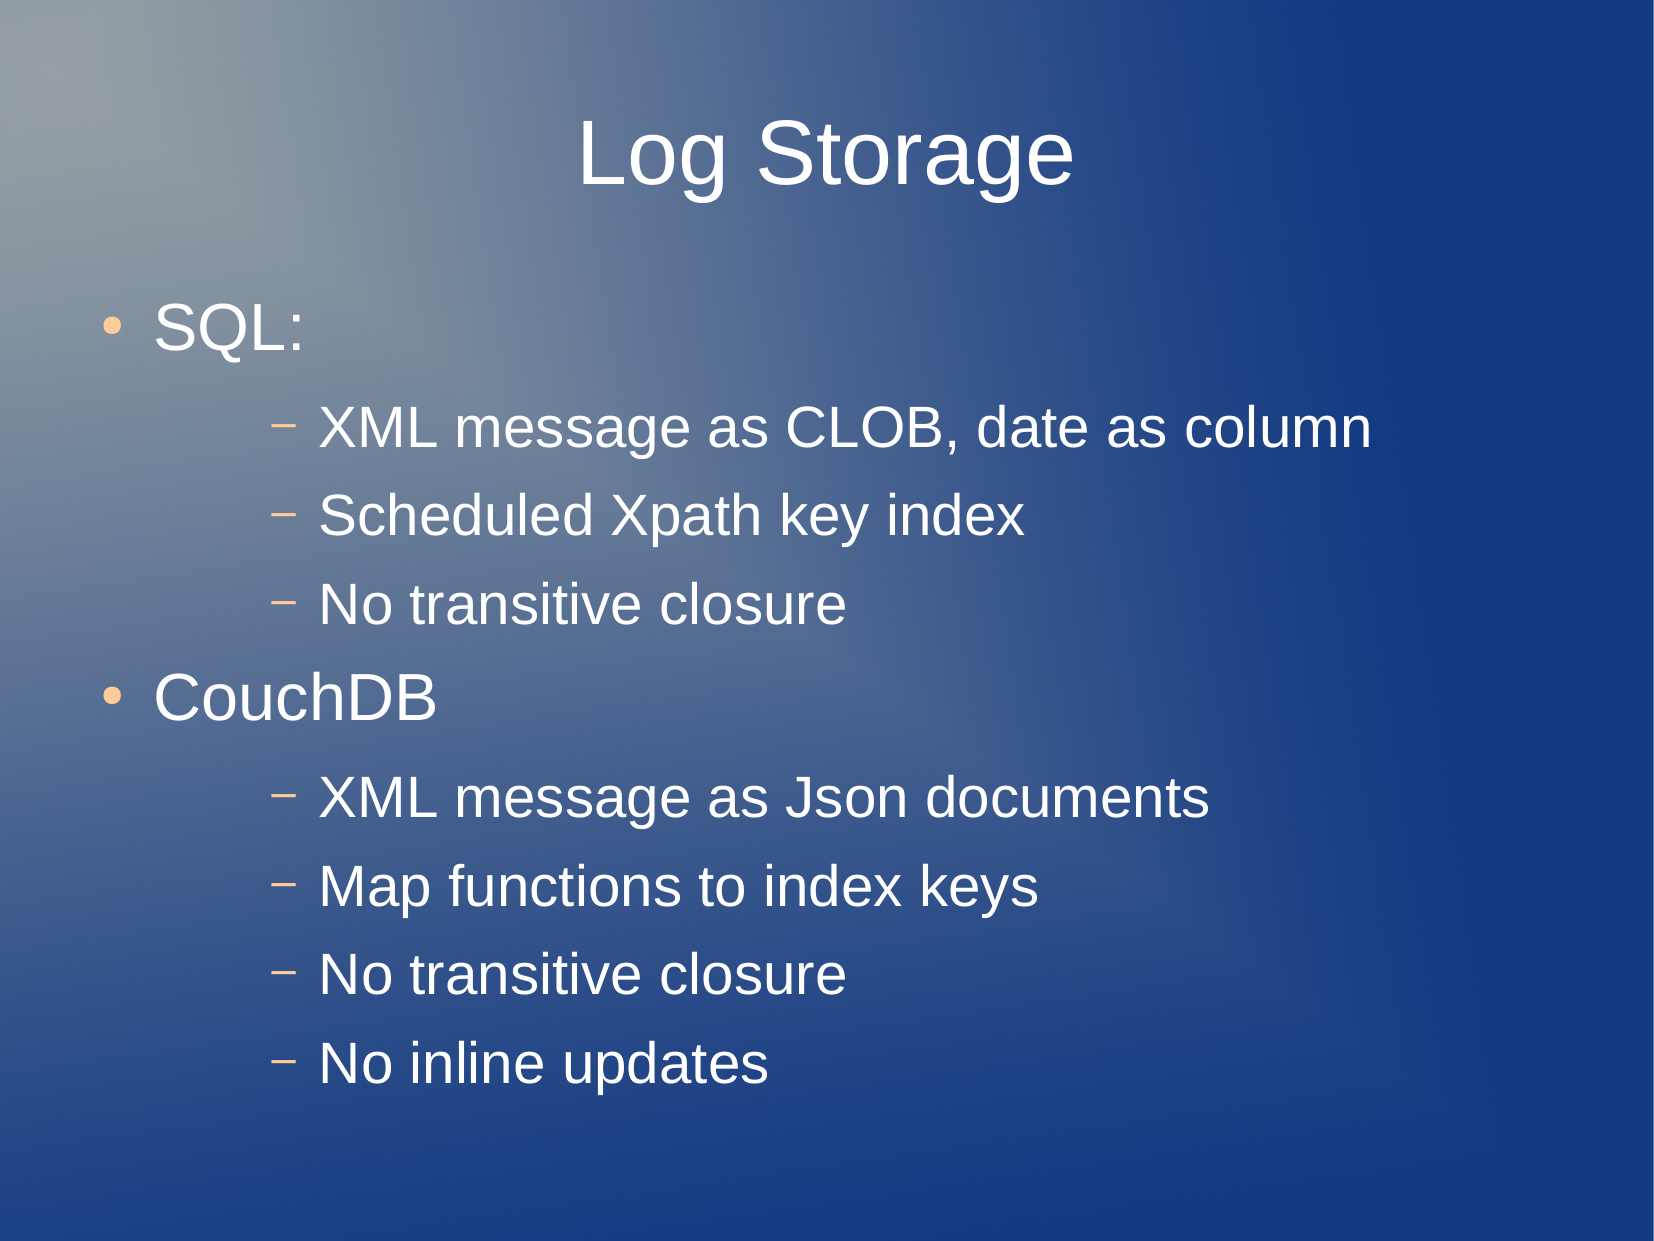

# Log Storage
SQL:
XML message as CLOB, date as column
Scheduled Xpath key index
No transitive closure
CouchDB
XML message as Json documents
Map functions to index keys
No transitive closure
No inline updates